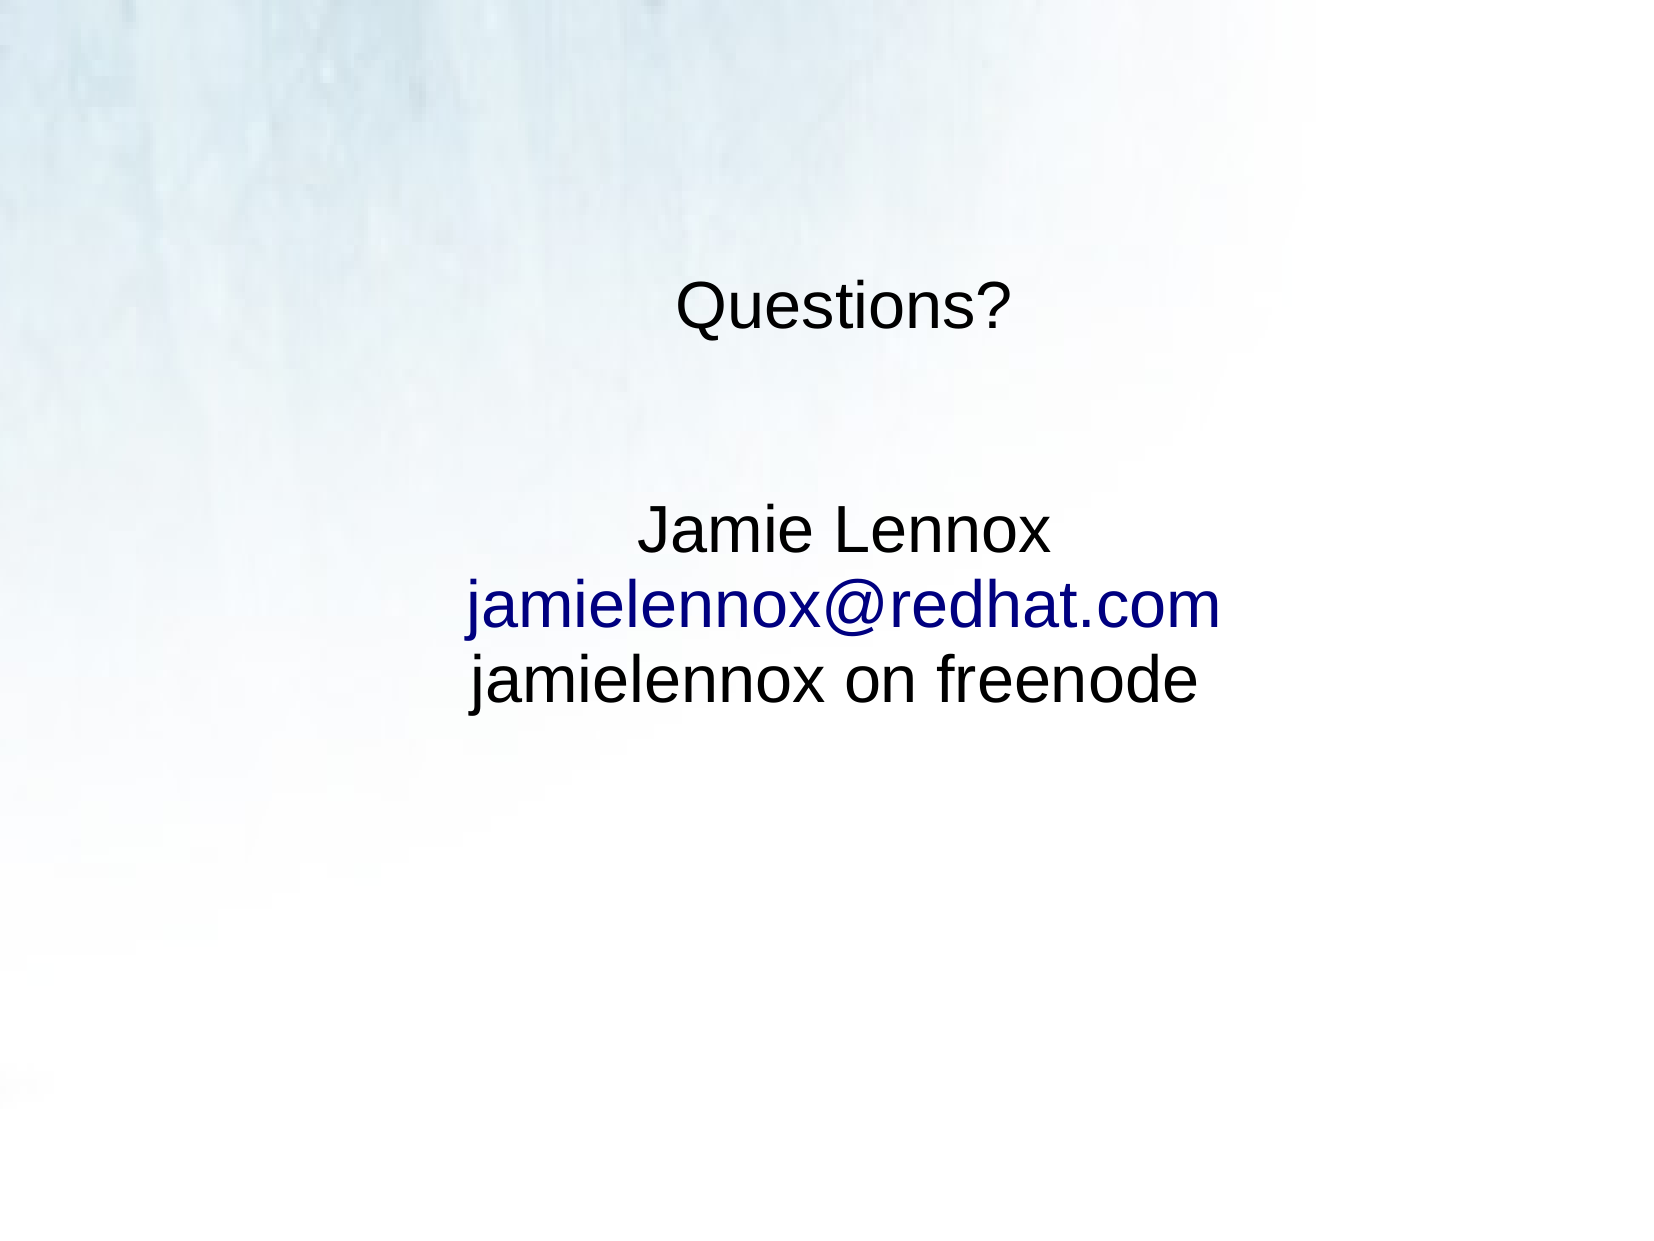

# Questions?
Jamie Lennox
jamielennox@redhat.com
jamielennox on freenode